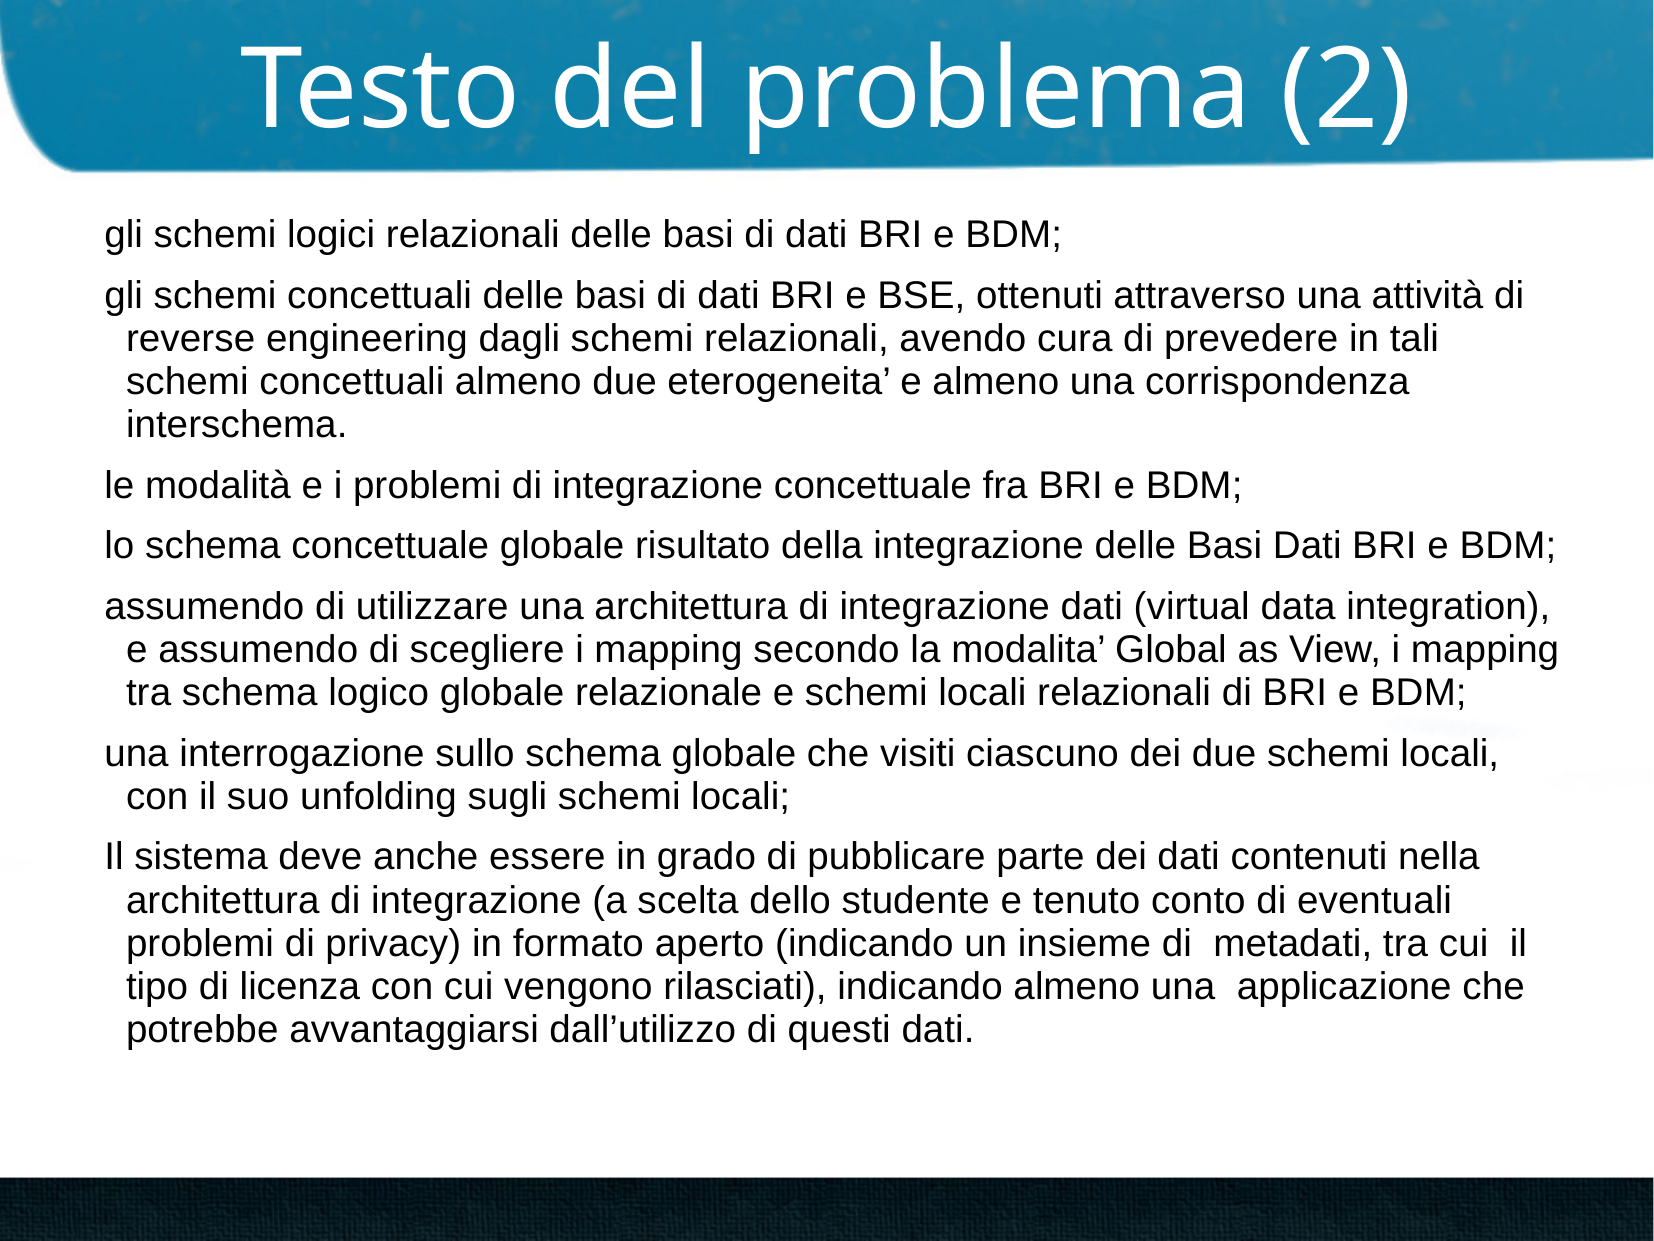

# Testo del problema (2)
gli schemi logici relazionali delle basi di dati BRI e BDM;
gli schemi concettuali delle basi di dati BRI e BSE, ottenuti attraverso una attività di reverse engineering dagli schemi relazionali, avendo cura di prevedere in tali schemi concettuali almeno due eterogeneita’ e almeno una corrispondenza interschema.
le modalità e i problemi di integrazione concettuale fra BRI e BDM;
lo schema concettuale globale risultato della integrazione delle Basi Dati BRI e BDM;
assumendo di utilizzare una architettura di integrazione dati (virtual data integration), e assumendo di scegliere i mapping secondo la modalita’ Global as View, i mapping tra schema logico globale relazionale e schemi locali relazionali di BRI e BDM;
una interrogazione sullo schema globale che visiti ciascuno dei due schemi locali, con il suo unfolding sugli schemi locali;
Il sistema deve anche essere in grado di pubblicare parte dei dati contenuti nella architettura di integrazione (a scelta dello studente e tenuto conto di eventuali problemi di privacy) in formato aperto (indicando un insieme di metadati, tra cui il tipo di licenza con cui vengono rilasciati), indicando almeno una applicazione che potrebbe avvantaggiarsi dall’utilizzo di questi dati.